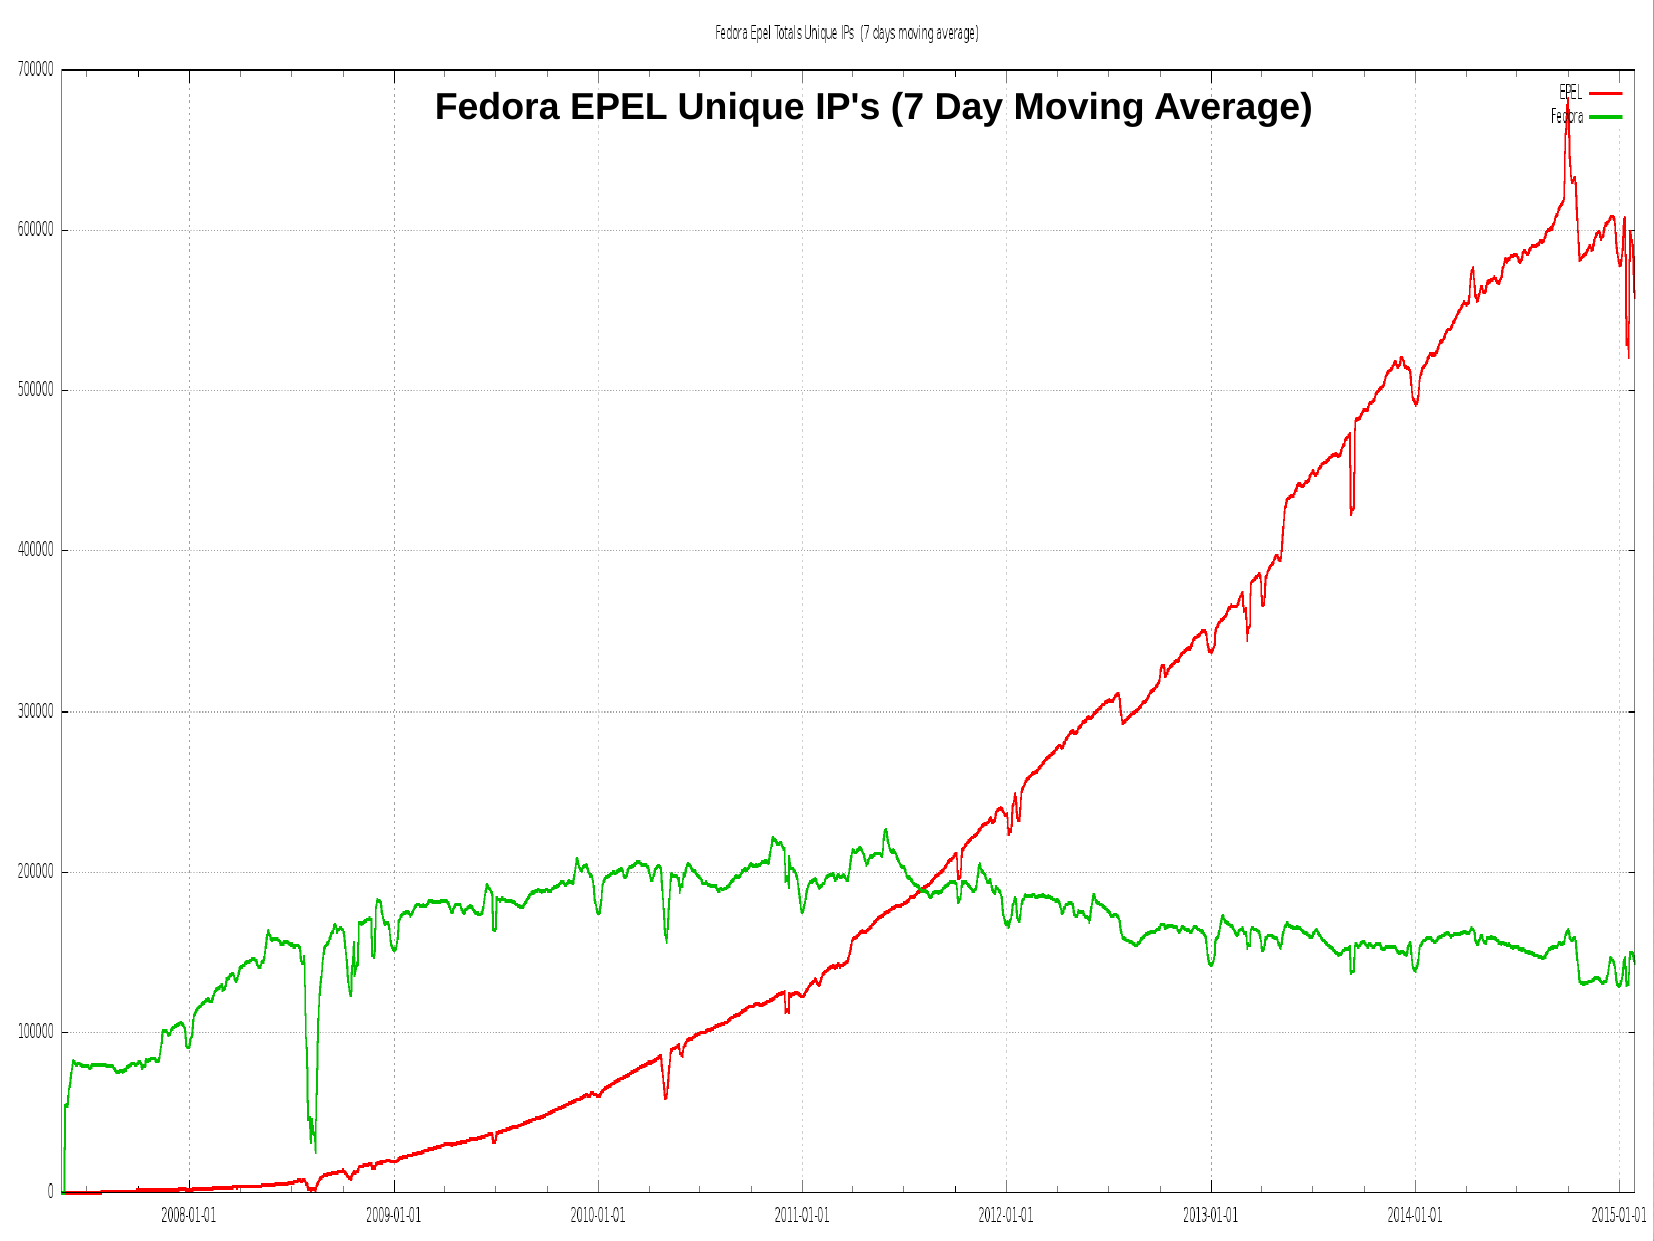

Fedora EPEL Unique IP's (7 Day Moving Average)